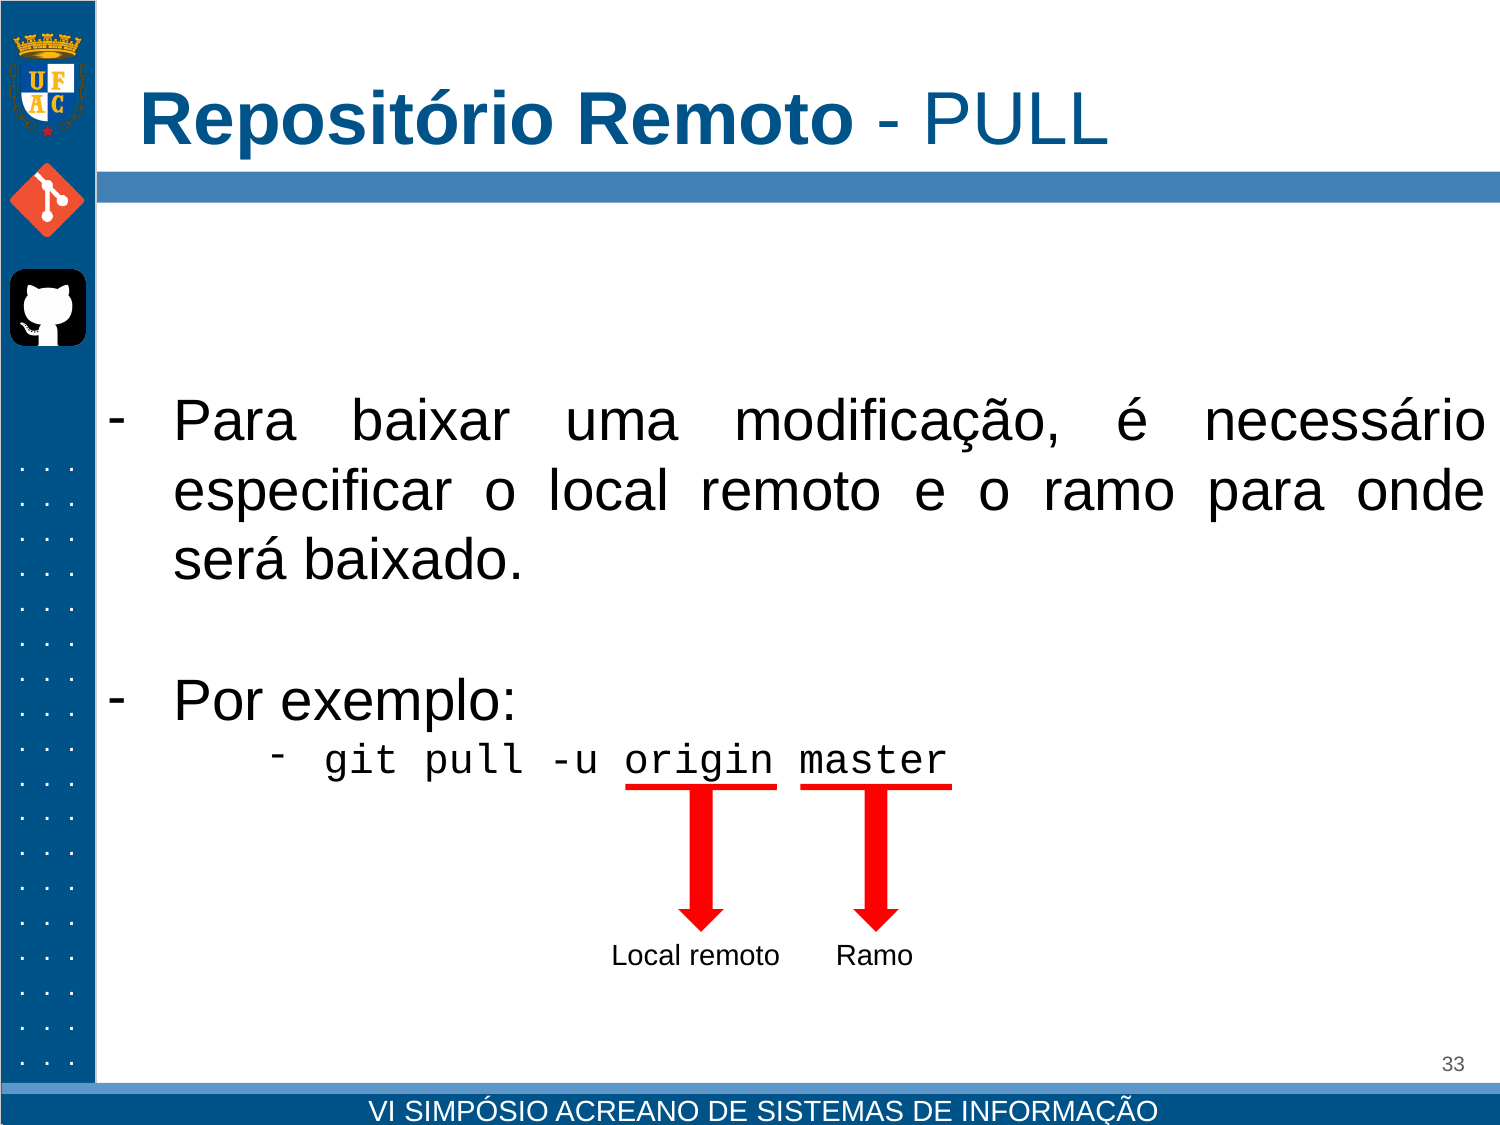

# Repositório Remoto - PULL
Para baixar uma modificação, é necessário especificar o local remoto e o ramo para onde será baixado.
Por exemplo:
git pull -u origin master
. . .
. . .
. . .
. . .
. . .
. . .
. . .
. . .
. . .
. . .
. . .
. . .
. . .
. . .
. . .
. . .
. . .
. . .
Local remoto
 Ramo
VI SIMPÓSIO ACREANO DE SISTEMAS DE INFORMAÇÃO